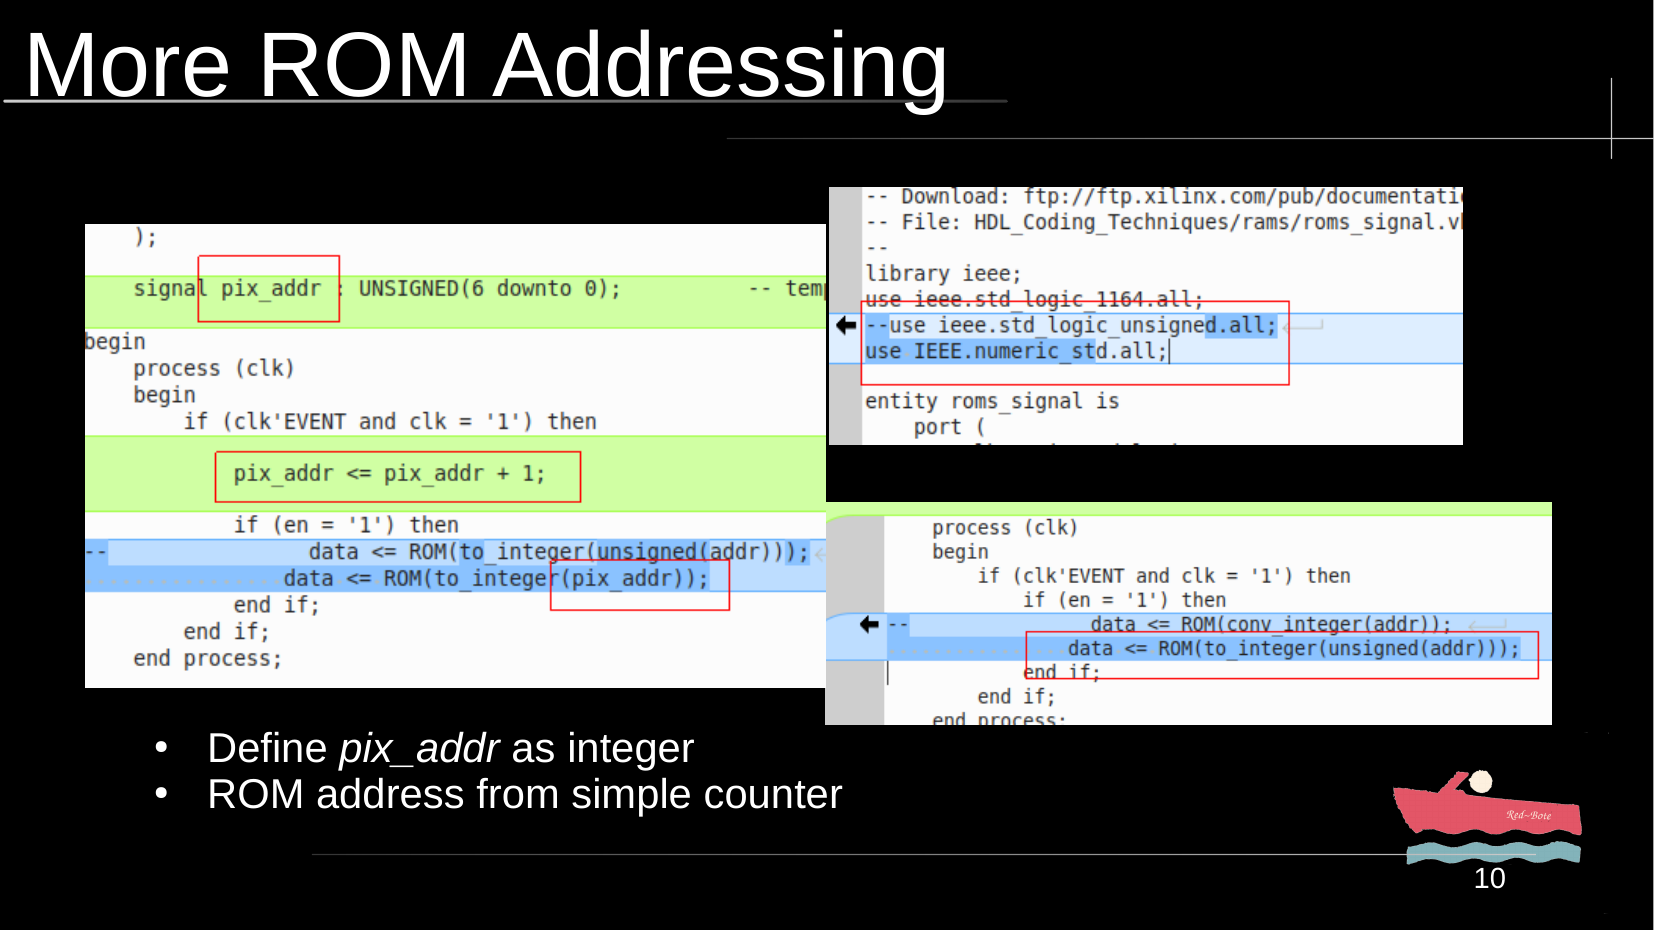

# More ROM Addressing
Define pix_addr as integer
ROM address from simple counter
10